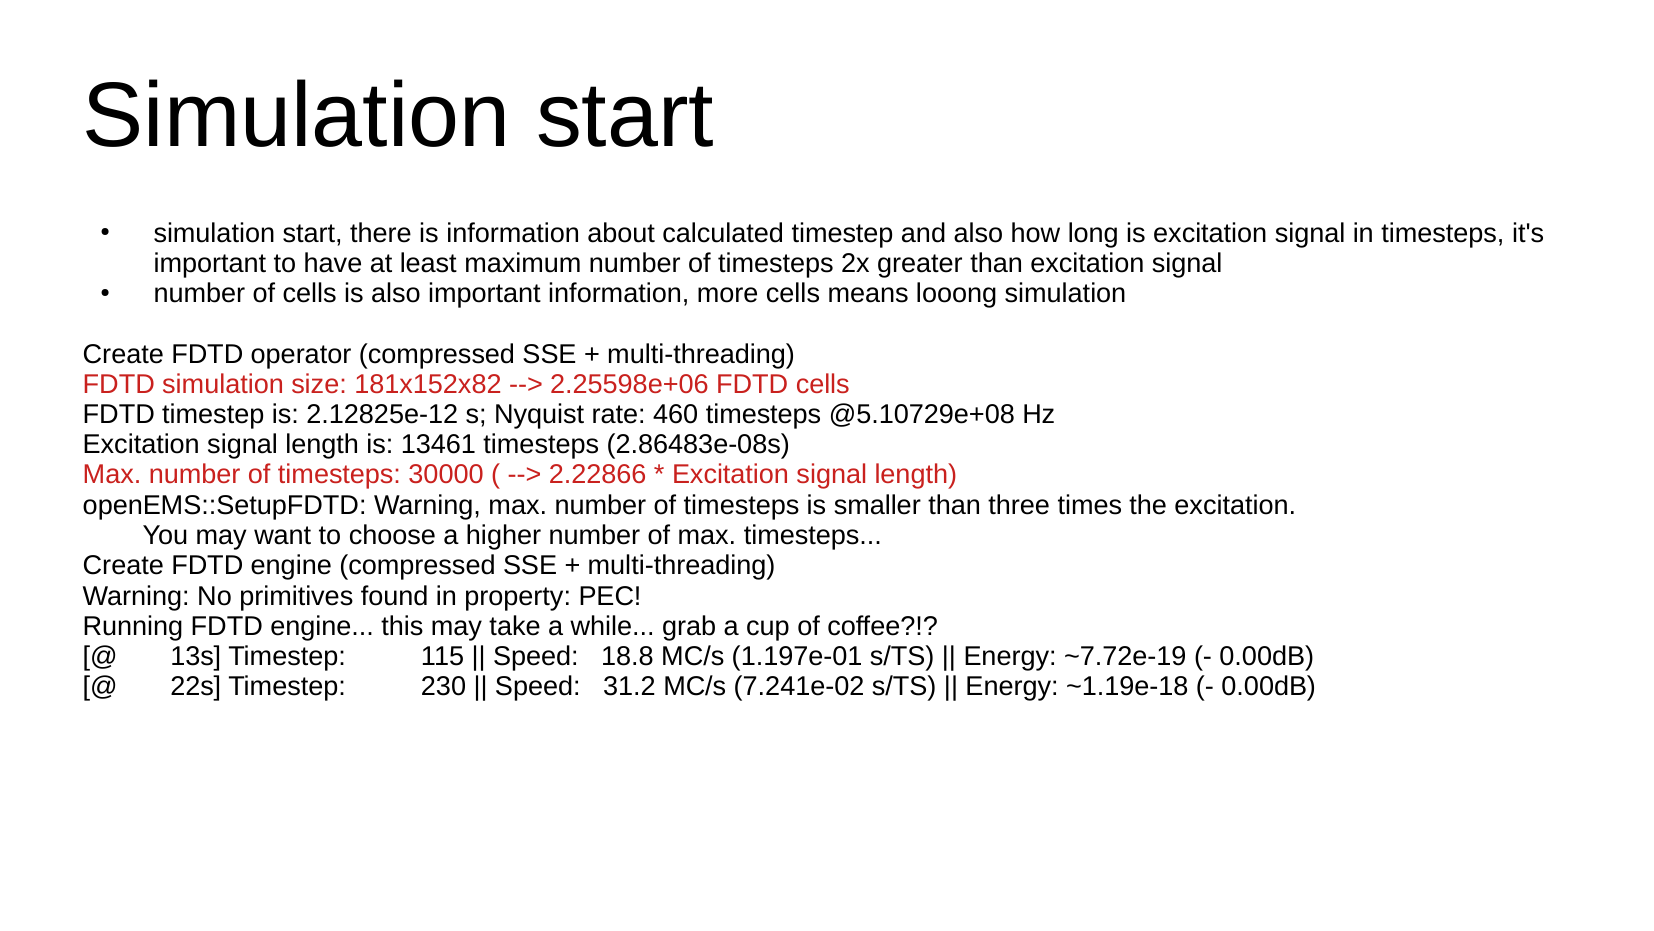

# Simulation start
simulation start, there is information about calculated timestep and also how long is excitation signal in timesteps, it's important to have at least maximum number of timesteps 2x greater than excitation signal
number of cells is also important information, more cells means looong simulation
Create FDTD operator (compressed SSE + multi-threading)
FDTD simulation size: 181x152x82 --> 2.25598e+06 FDTD cells
FDTD timestep is: 2.12825e-12 s; Nyquist rate: 460 timesteps @5.10729e+08 Hz
Excitation signal length is: 13461 timesteps (2.86483e-08s)
Max. number of timesteps: 30000 ( --> 2.22866 * Excitation signal length)
openEMS::SetupFDTD: Warning, max. number of timesteps is smaller than three times the excitation.
 You may want to choose a higher number of max. timesteps...
Create FDTD engine (compressed SSE + multi-threading)
Warning: No primitives found in property: PEC!
Running FDTD engine... this may take a while... grab a cup of coffee?!?
[@ 13s] Timestep: 115 || Speed: 18.8 MC/s (1.197e-01 s/TS) || Energy: ~7.72e-19 (- 0.00dB)
[@ 22s] Timestep: 230 || Speed: 31.2 MC/s (7.241e-02 s/TS) || Energy: ~1.19e-18 (- 0.00dB)